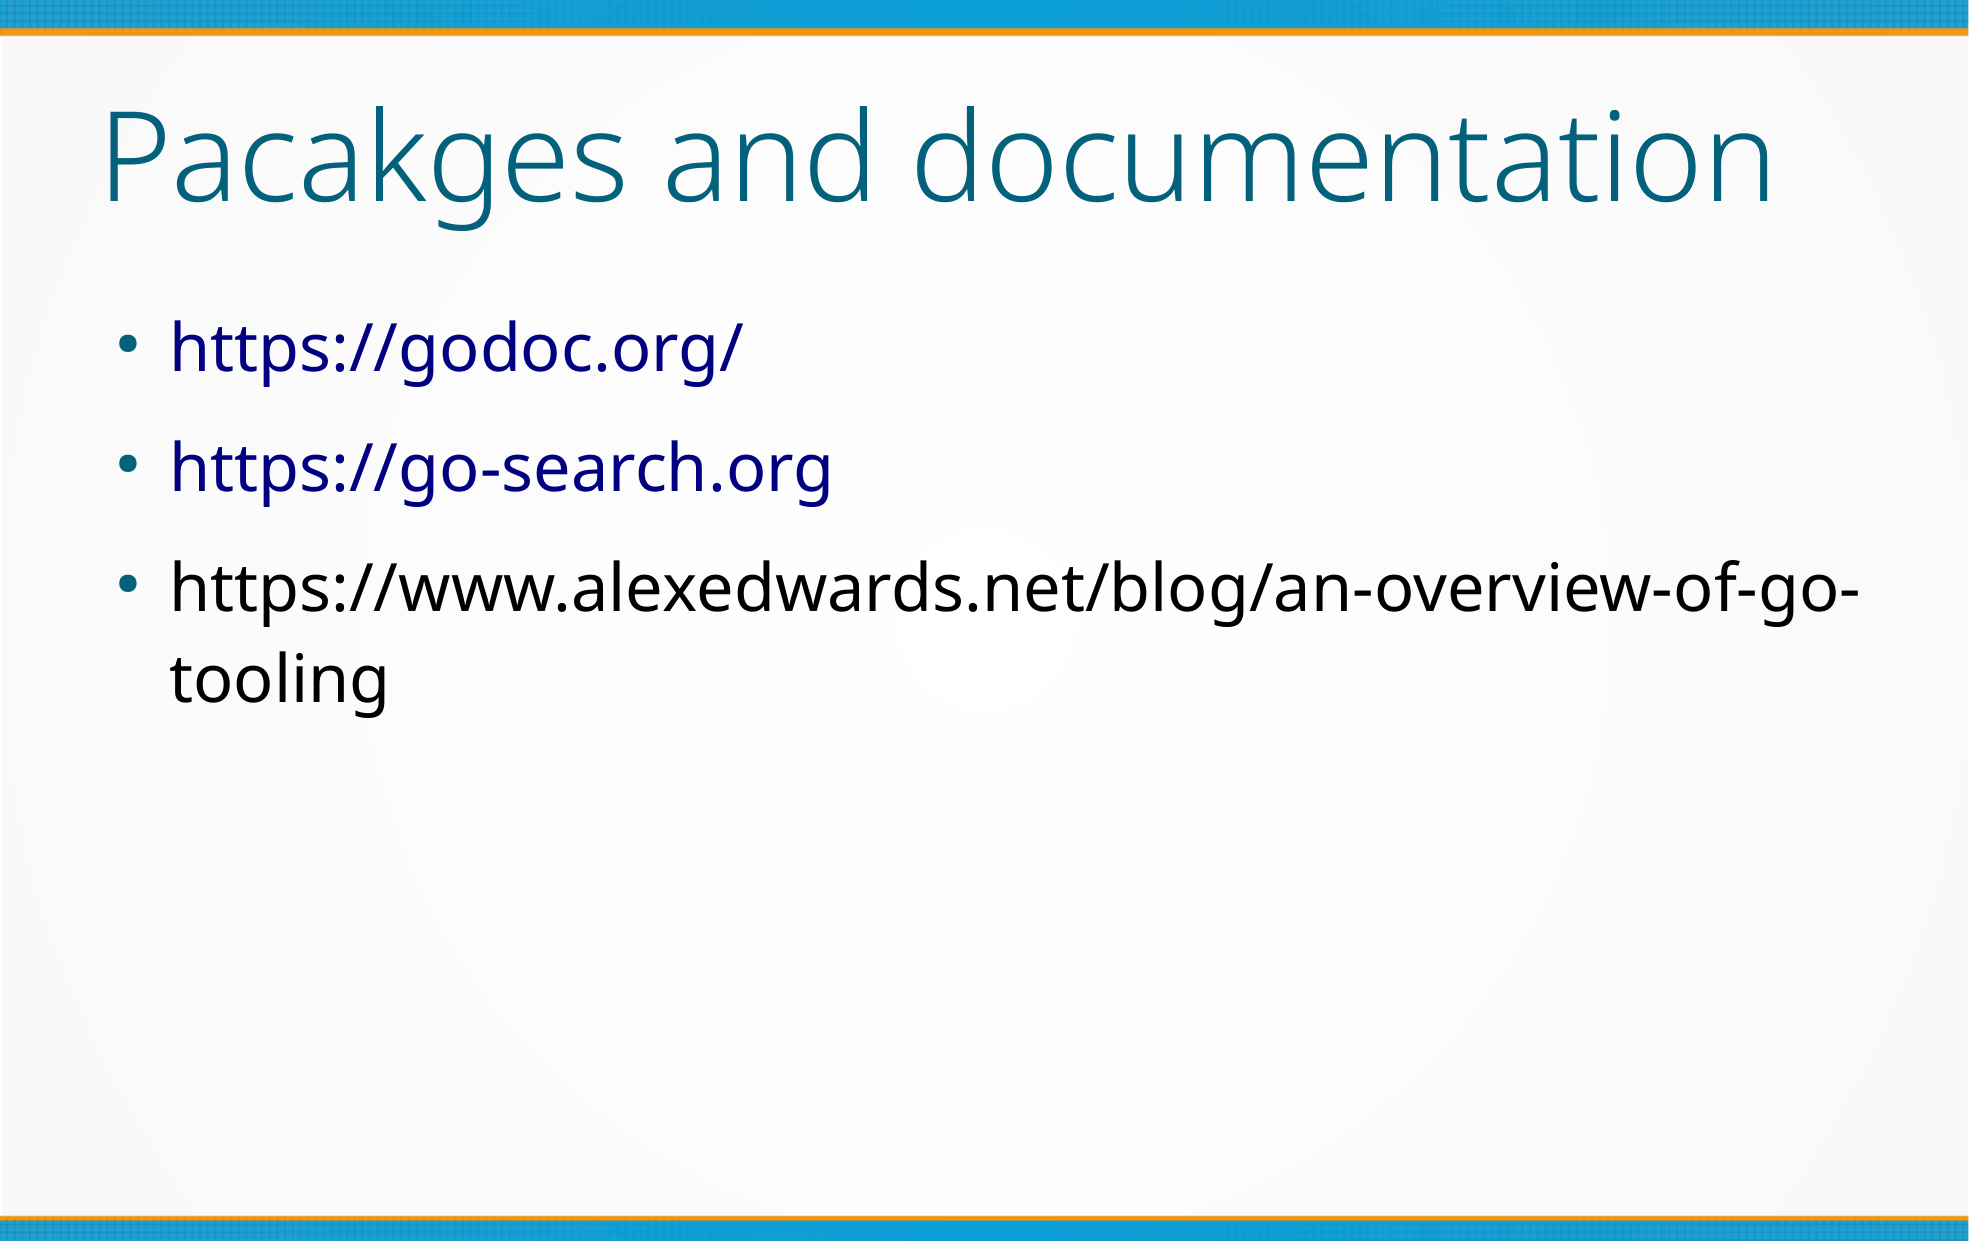

# Pacakges and documentation
https://godoc.org/
https://go-search.org
https://www.alexedwards.net/blog/an-overview-of-go-tooling